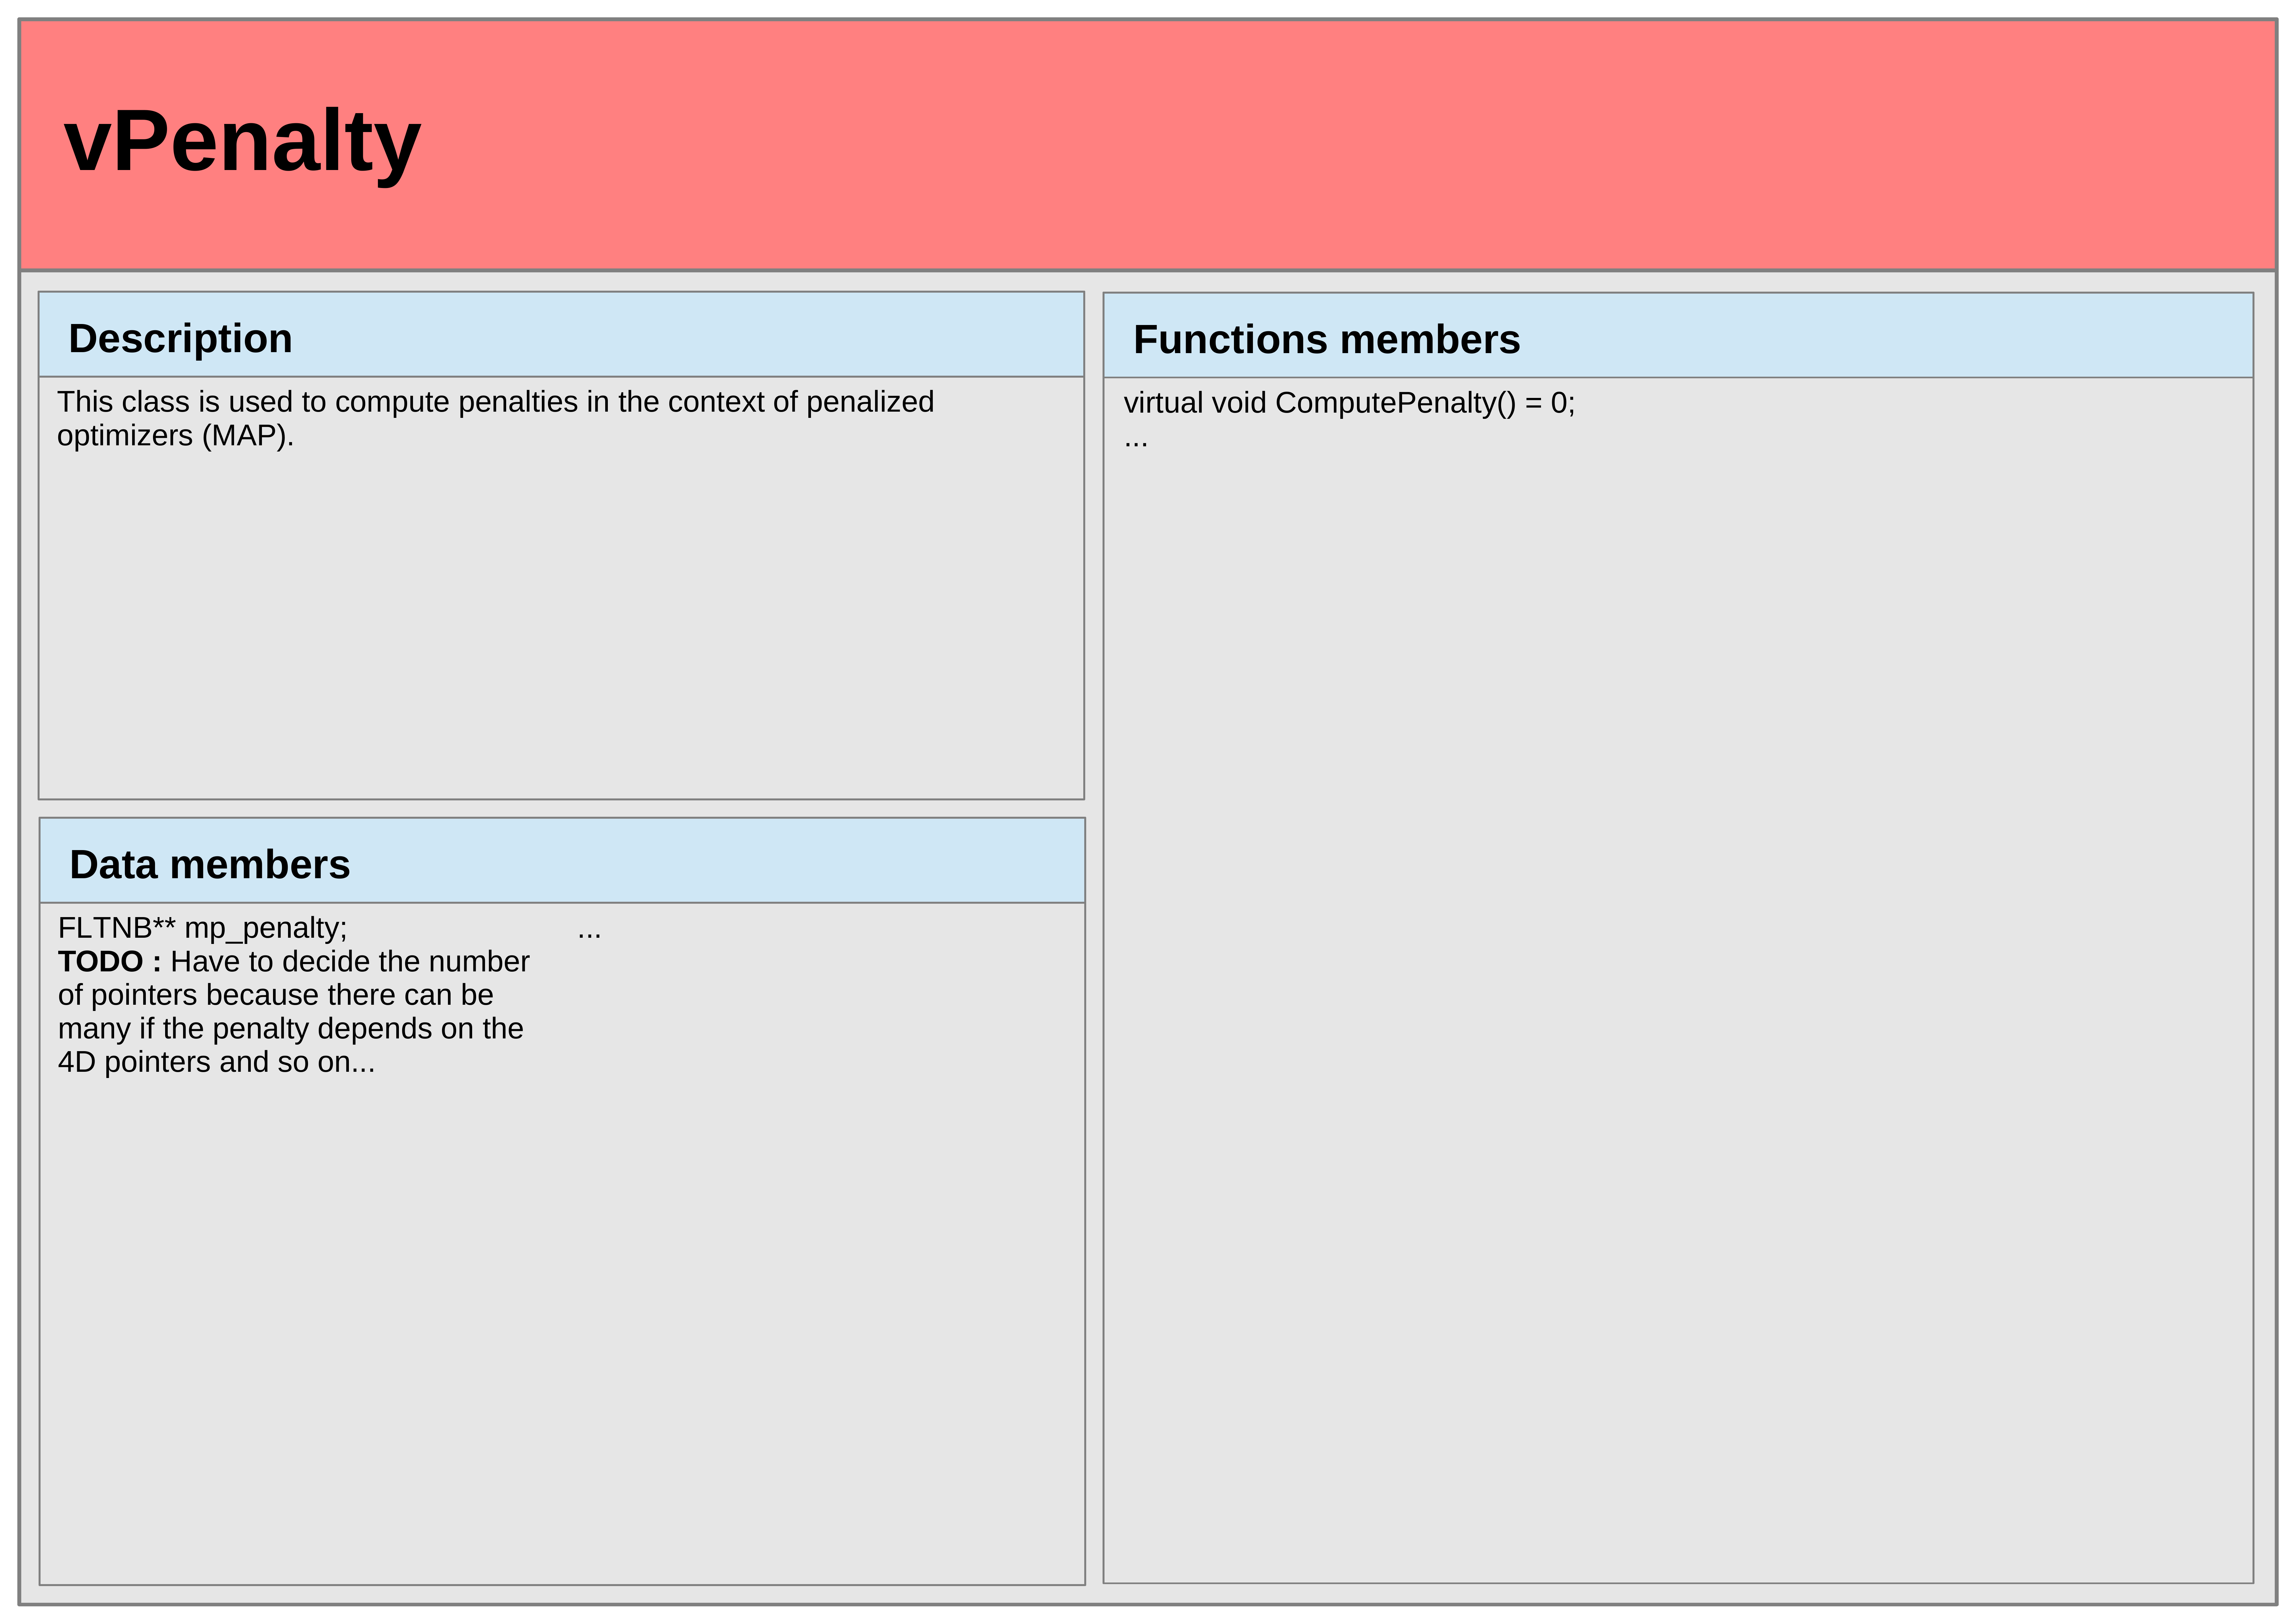

vPenalty
Description
Functions members
This class is used to compute penalties in the context of penalized optimizers (MAP).
virtual void ComputePenalty() = 0;
...
Data members
FLTNB** mp_penalty;
TODO : Have to decide the number of pointers because there can be many if the penalty depends on the 4D pointers and so on...
...